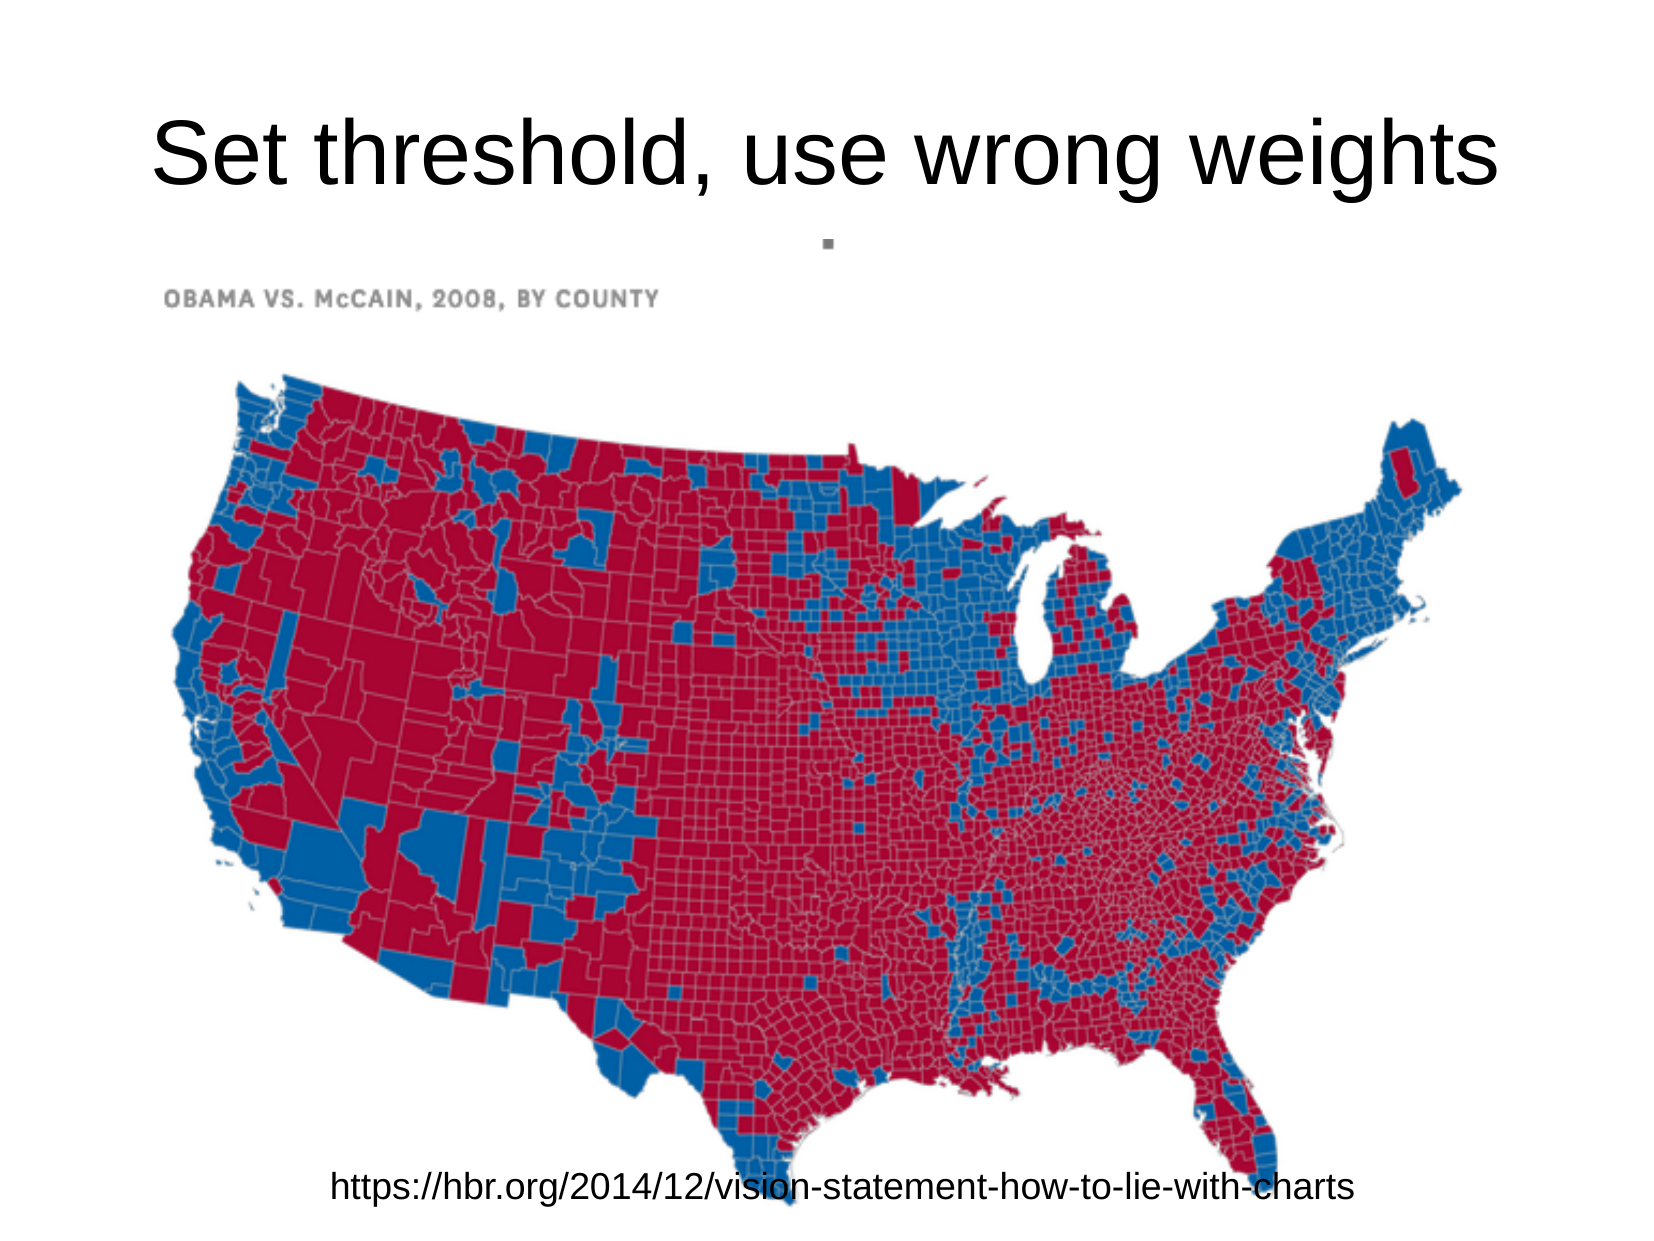

# Set threshold, use wrong weights
https://hbr.org/2014/12/vision-statement-how-to-lie-with-charts